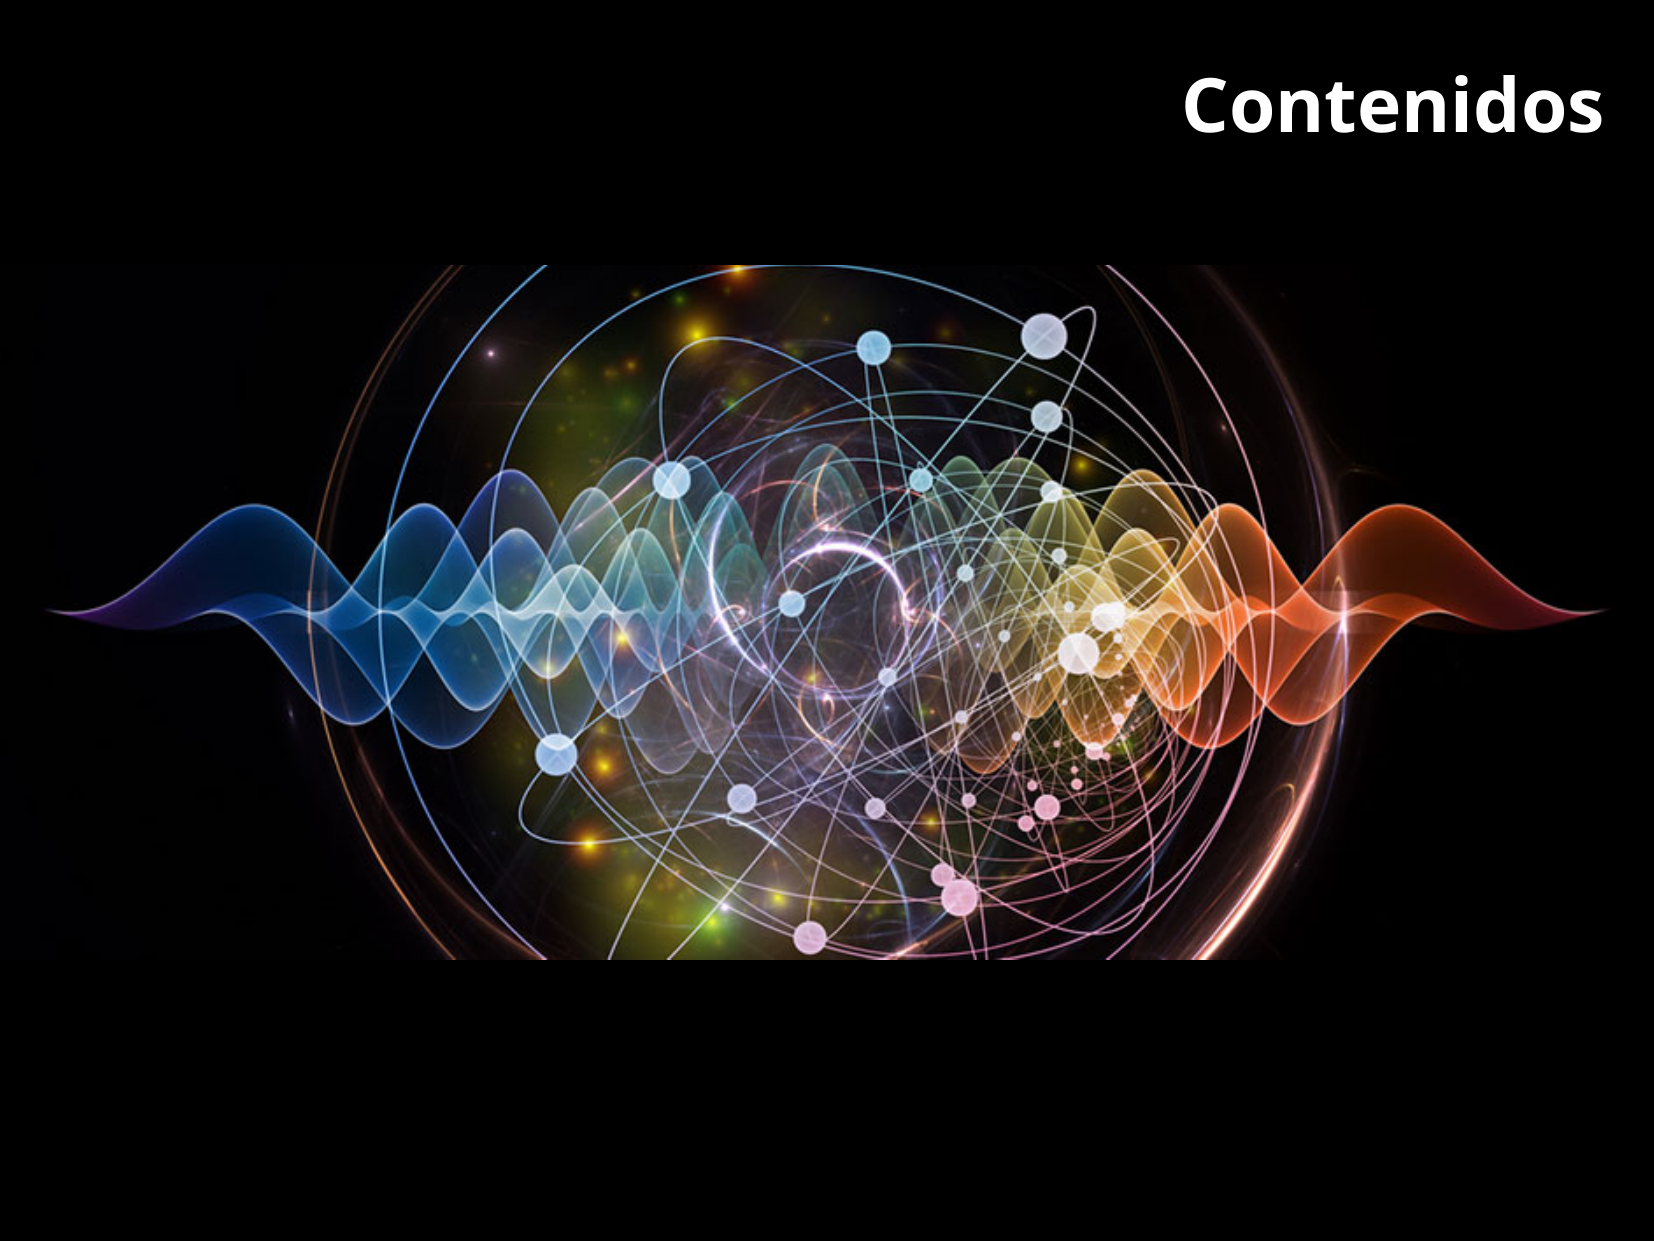

# Contenidos
Mar 07, 2017
H. Asorey - Moderna A 2017 - U01C01
10